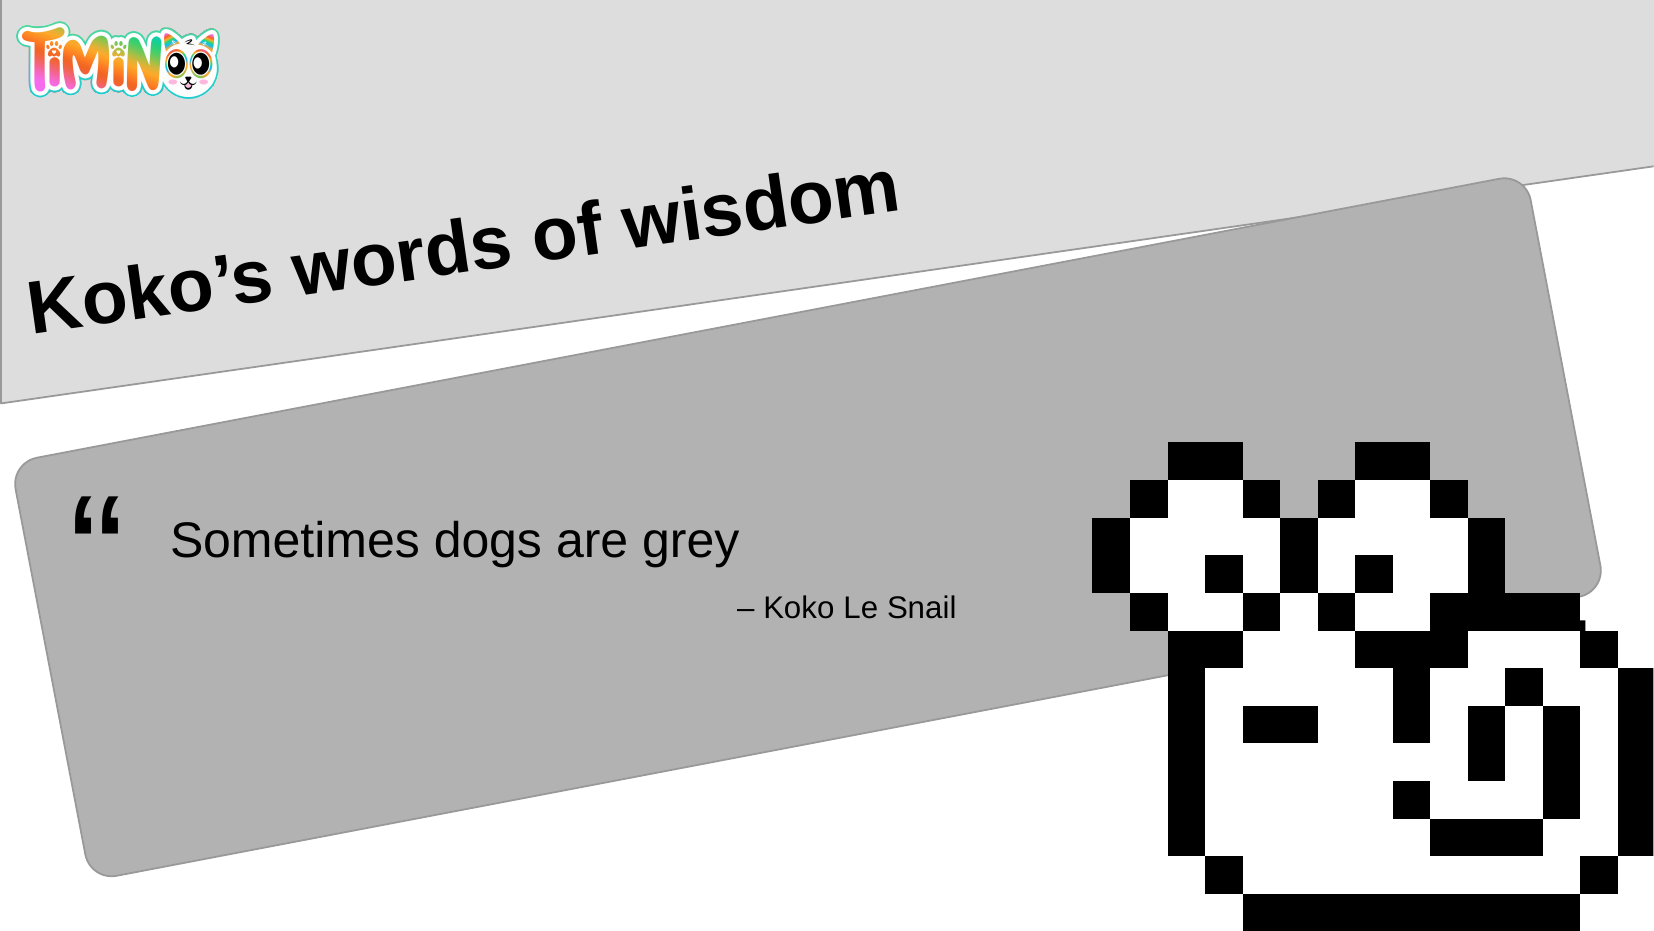

# Koko’s words of wisdom
Sometimes dogs are grey
– Koko Le Snail
29